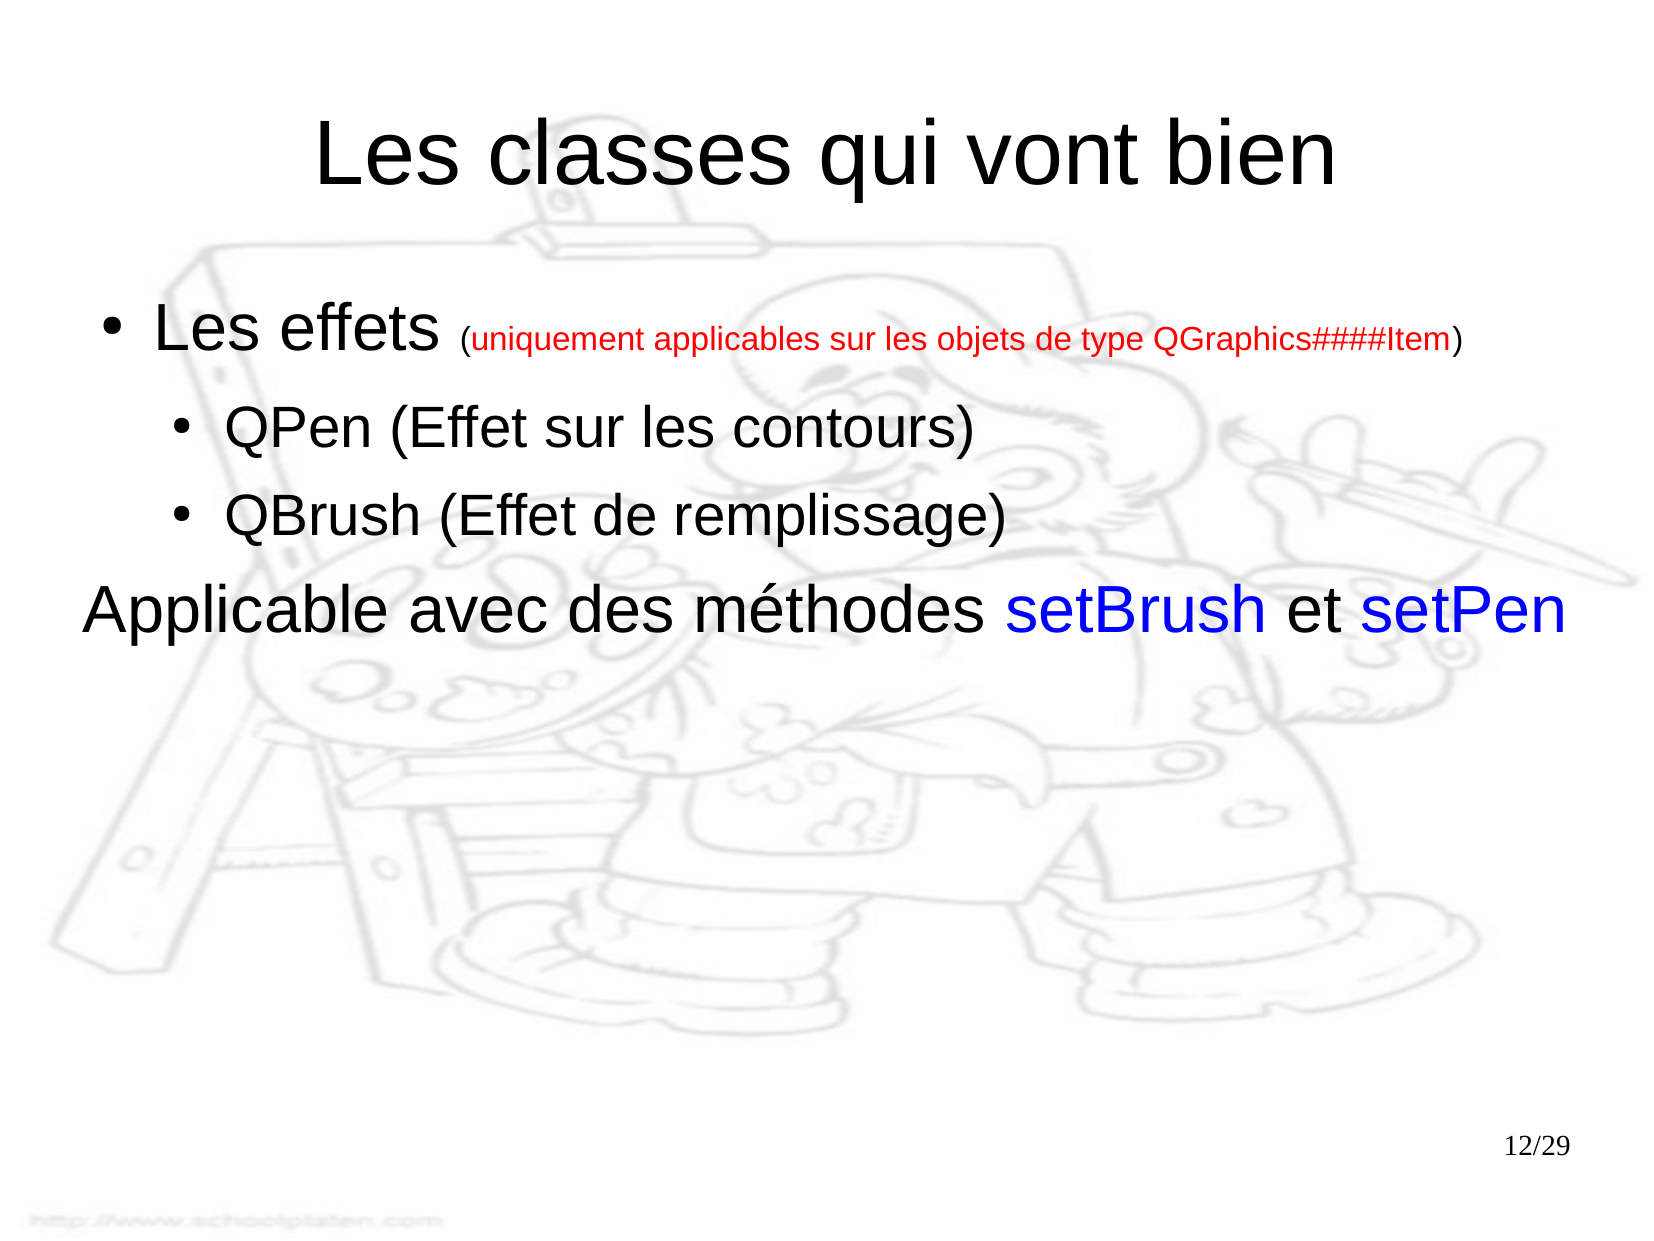

# Les classes qui vont bien
Les effets (uniquement applicables sur les objets de type QGraphics####Item)
QPen (Effet sur les contours)
QBrush (Effet de remplissage)
Applicable avec des méthodes setBrush et setPen
12